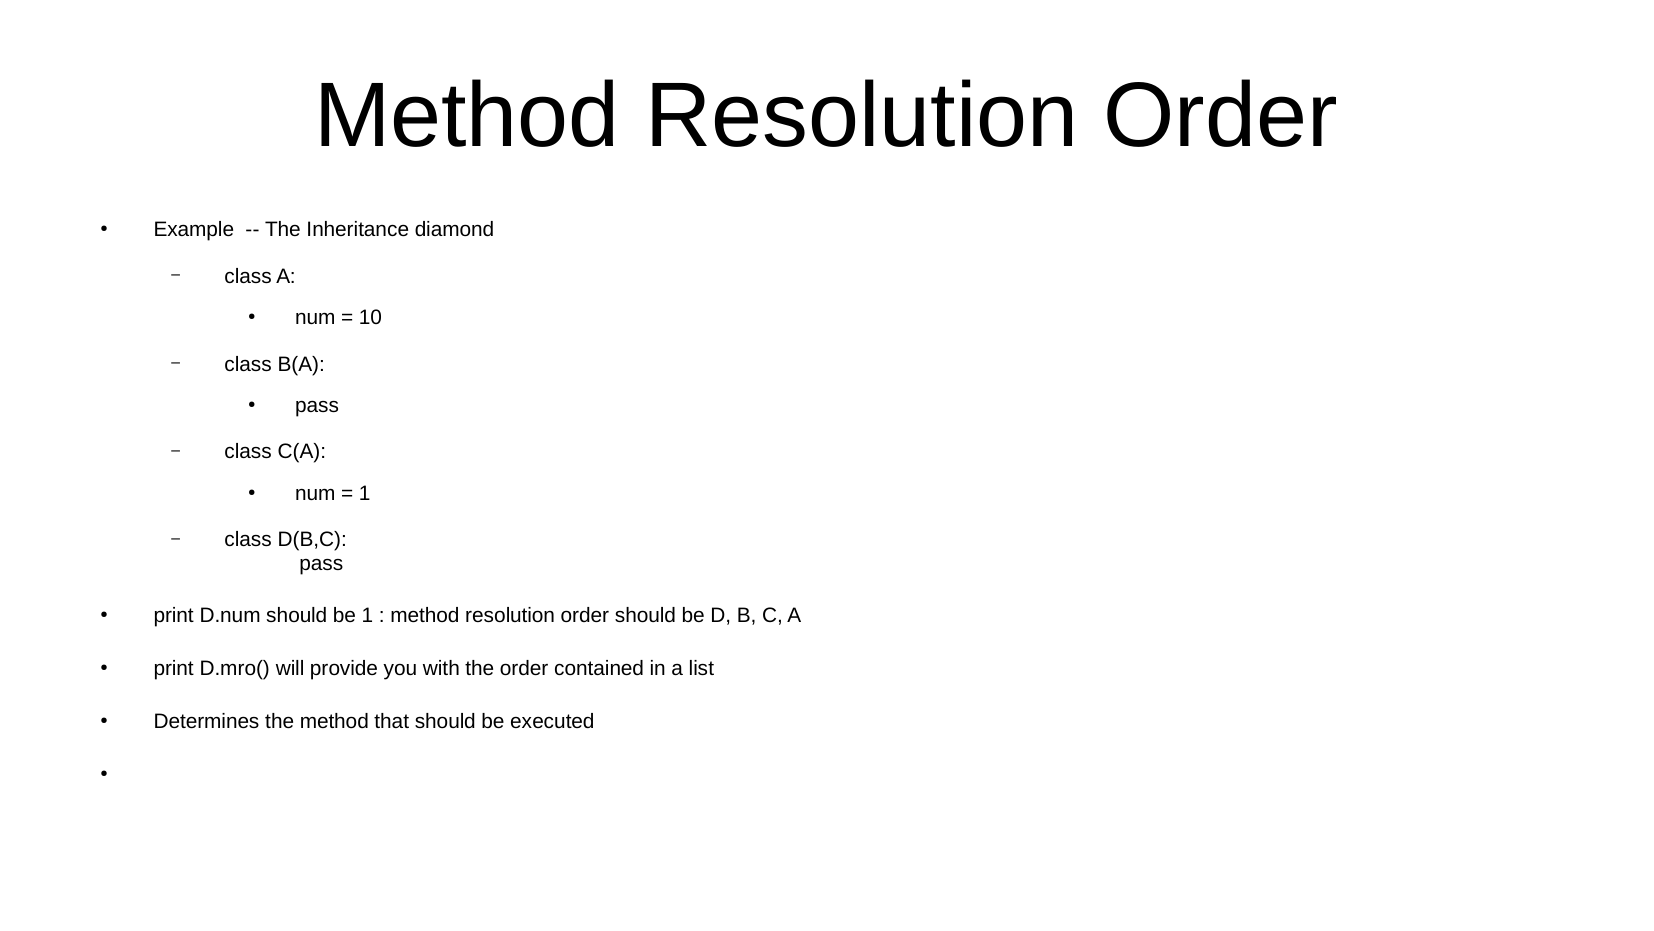

# Method Resolution Order
Example -- The Inheritance diamond
class A:
num = 10
class B(A):
pass
class C(A):
num = 1
class D(B,C):
	pass
print D.num should be 1 : method resolution order should be D, B, C, A
print D.mro() will provide you with the order contained in a list
Determines the method that should be executed